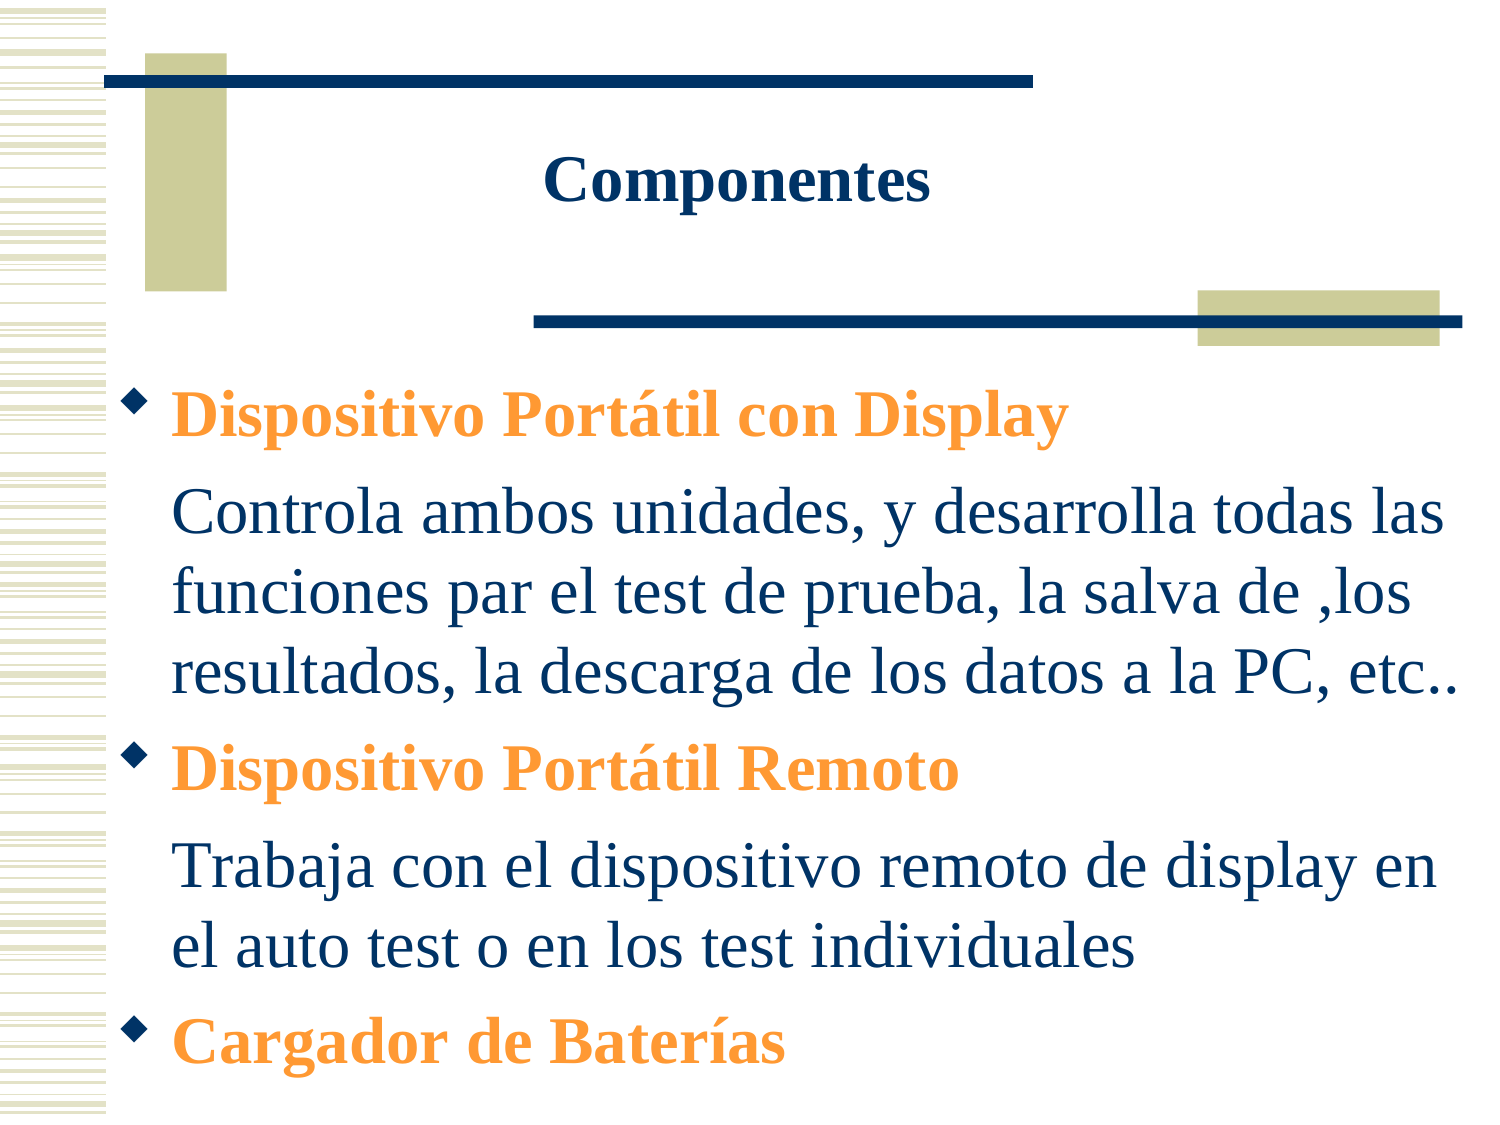

# Componentes
Dispositivo Portátil con Display
	Controla ambos unidades, y desarrolla todas las funciones par el test de prueba, la salva de ,los resultados, la descarga de los datos a la PC, etc..
Dispositivo Portátil Remoto
	Trabaja con el dispositivo remoto de display en el auto test o en los test individuales
Cargador de Baterías